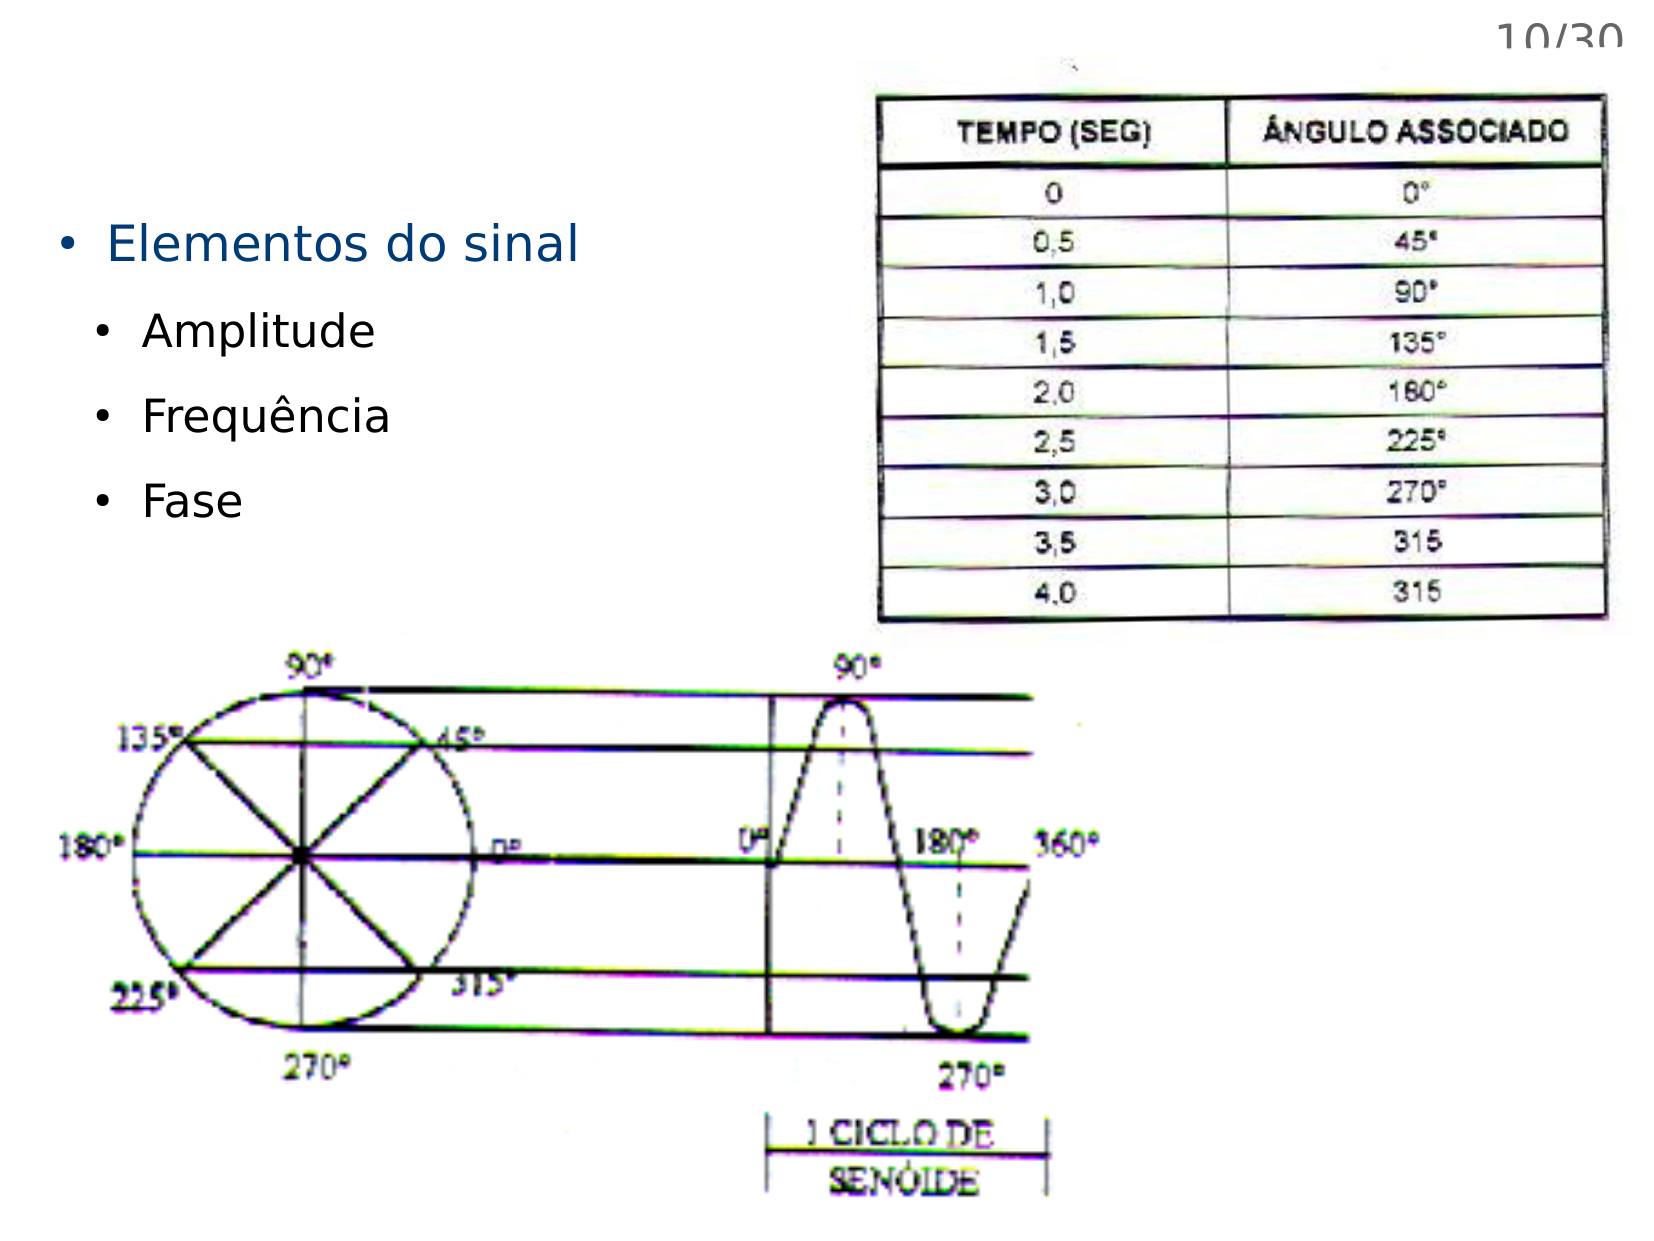

10
#
Elementos do sinal
Amplitude
Frequência
Fase